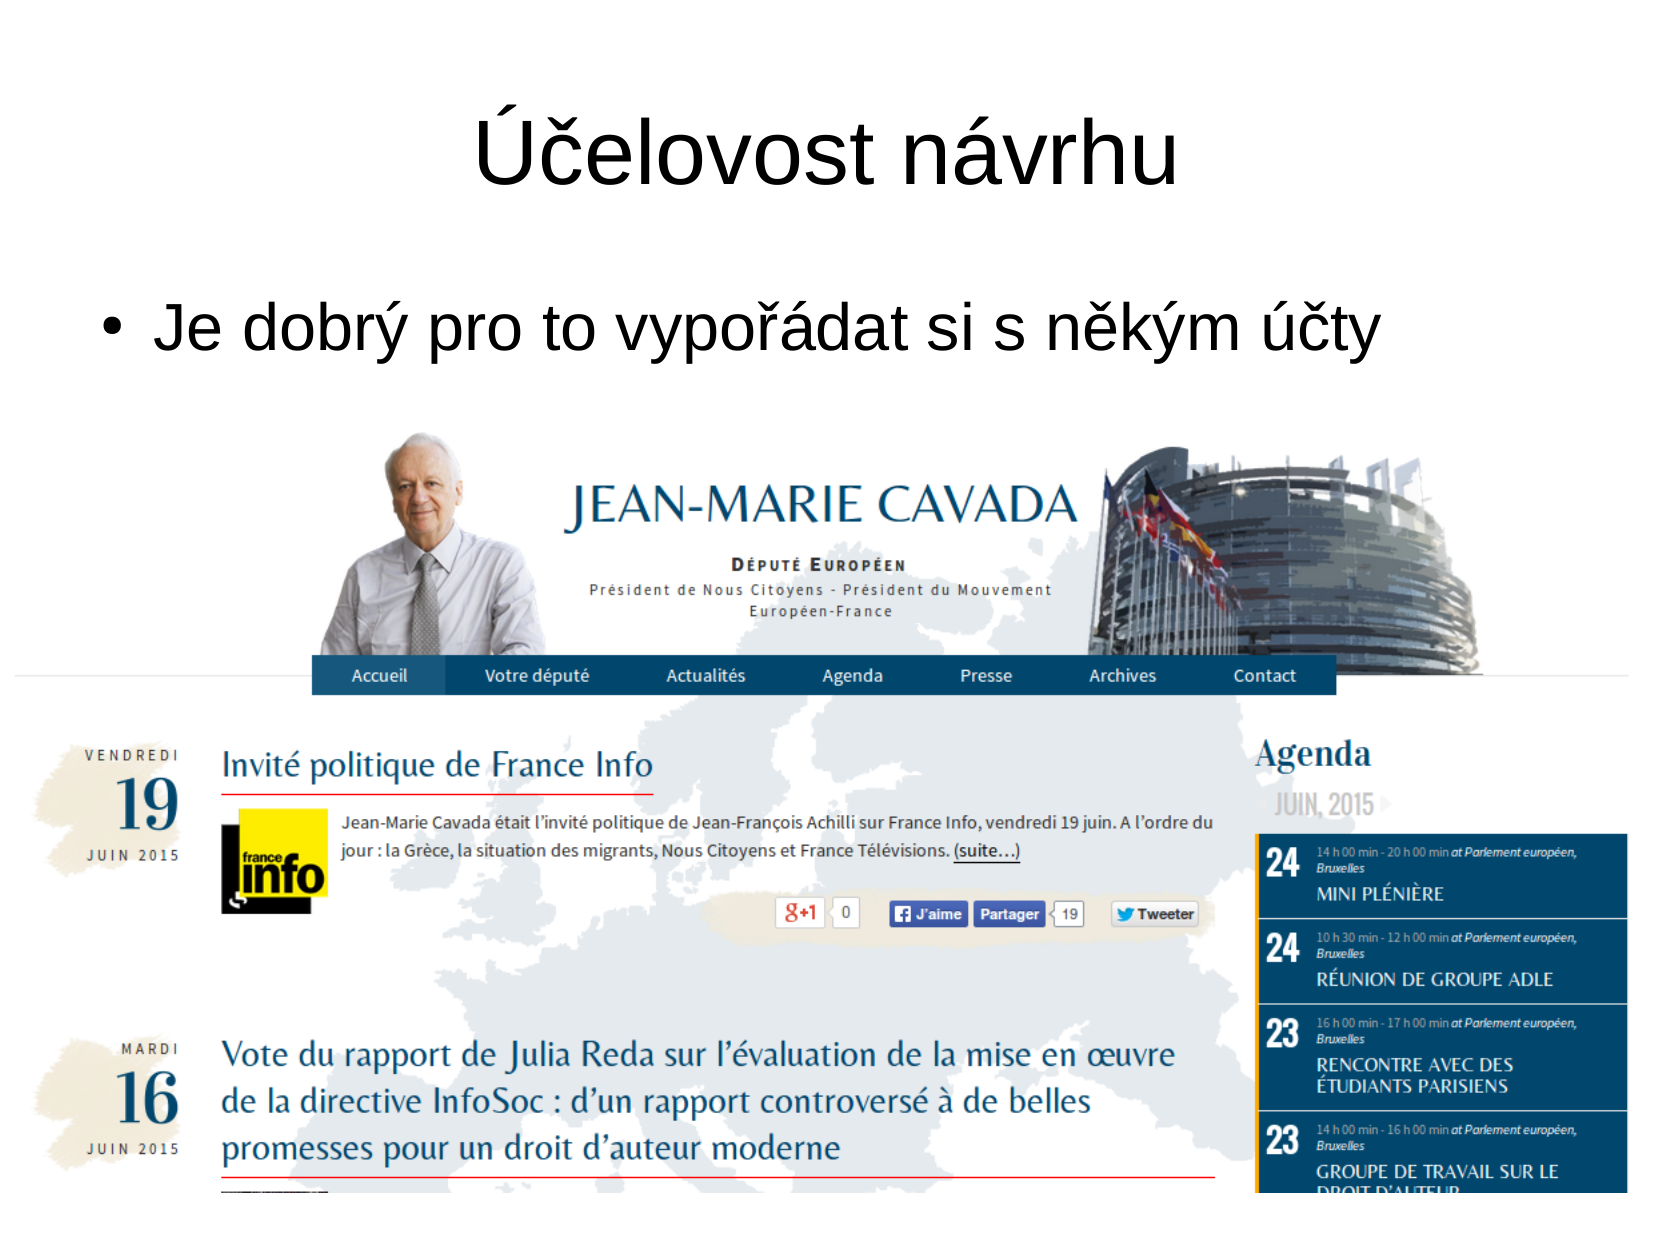

# Účelovost návrhu
Je dobrý pro to vypořádat si s někým účty